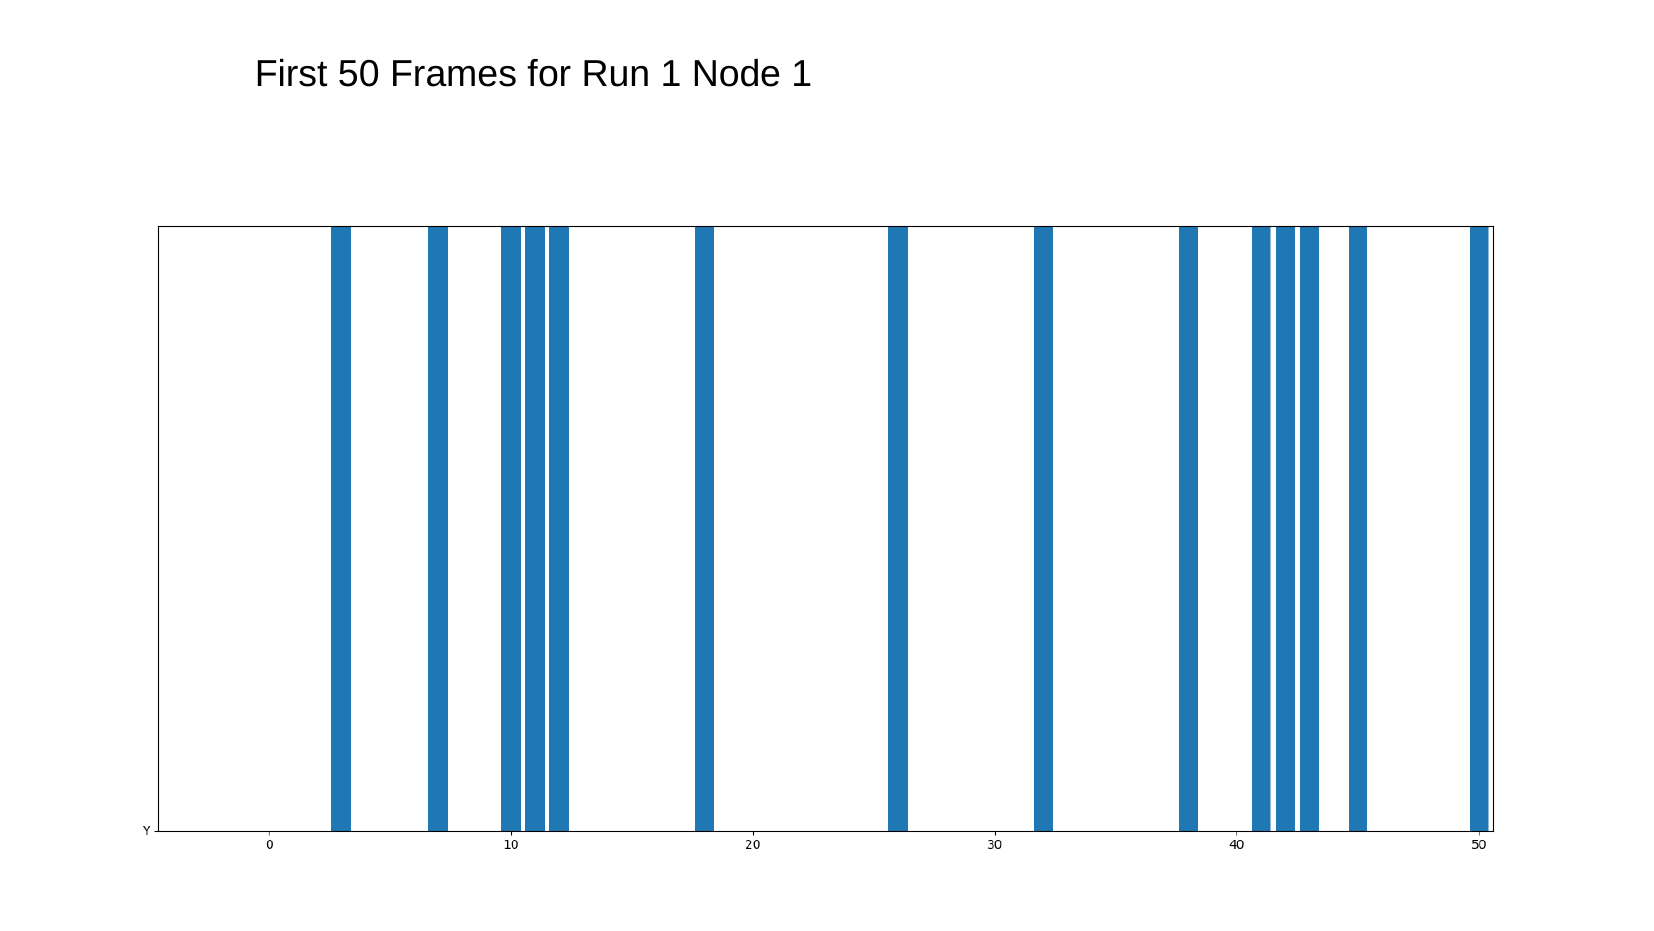

First 50 Frames for Run 1 Node 1